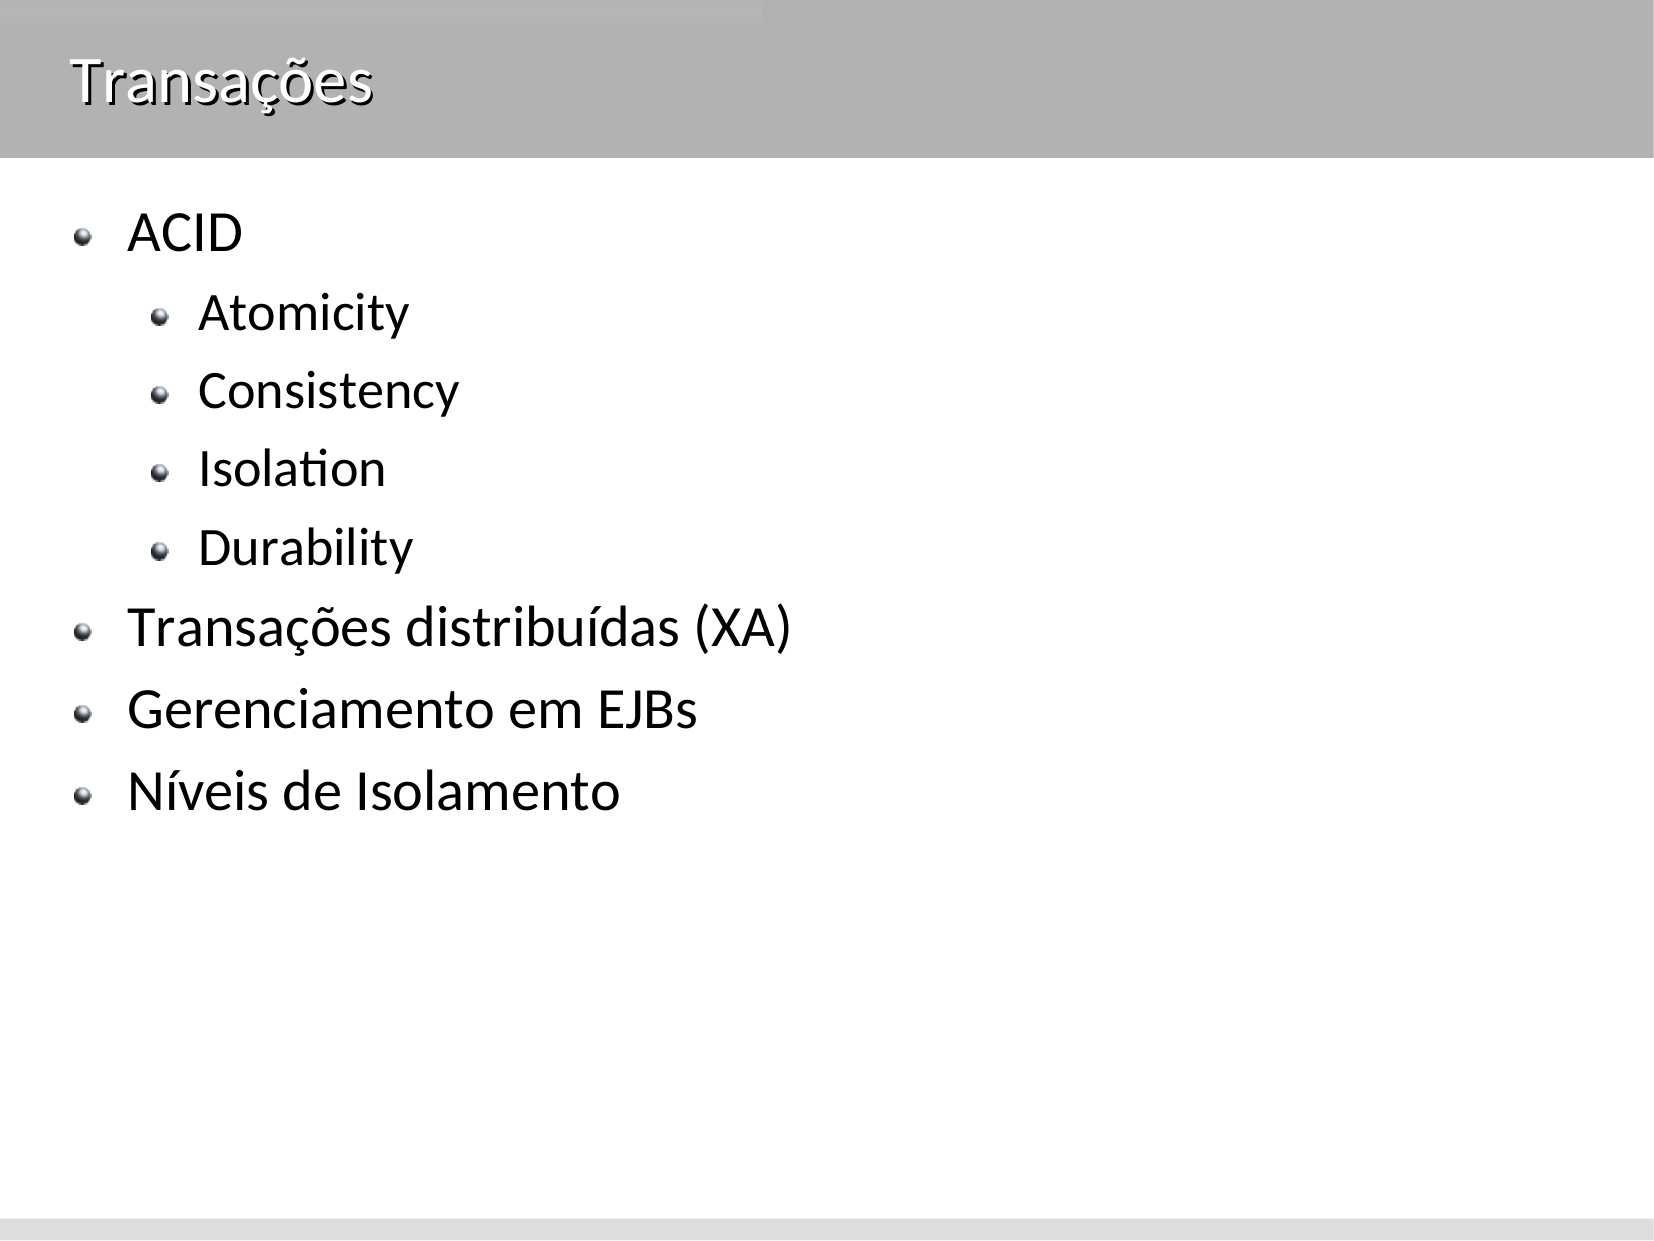

# Transações
ACID
Atomicity
Consistency
Isolation
Durability
Transações distribuídas (XA)
Gerenciamento em EJBs
Níveis de Isolamento